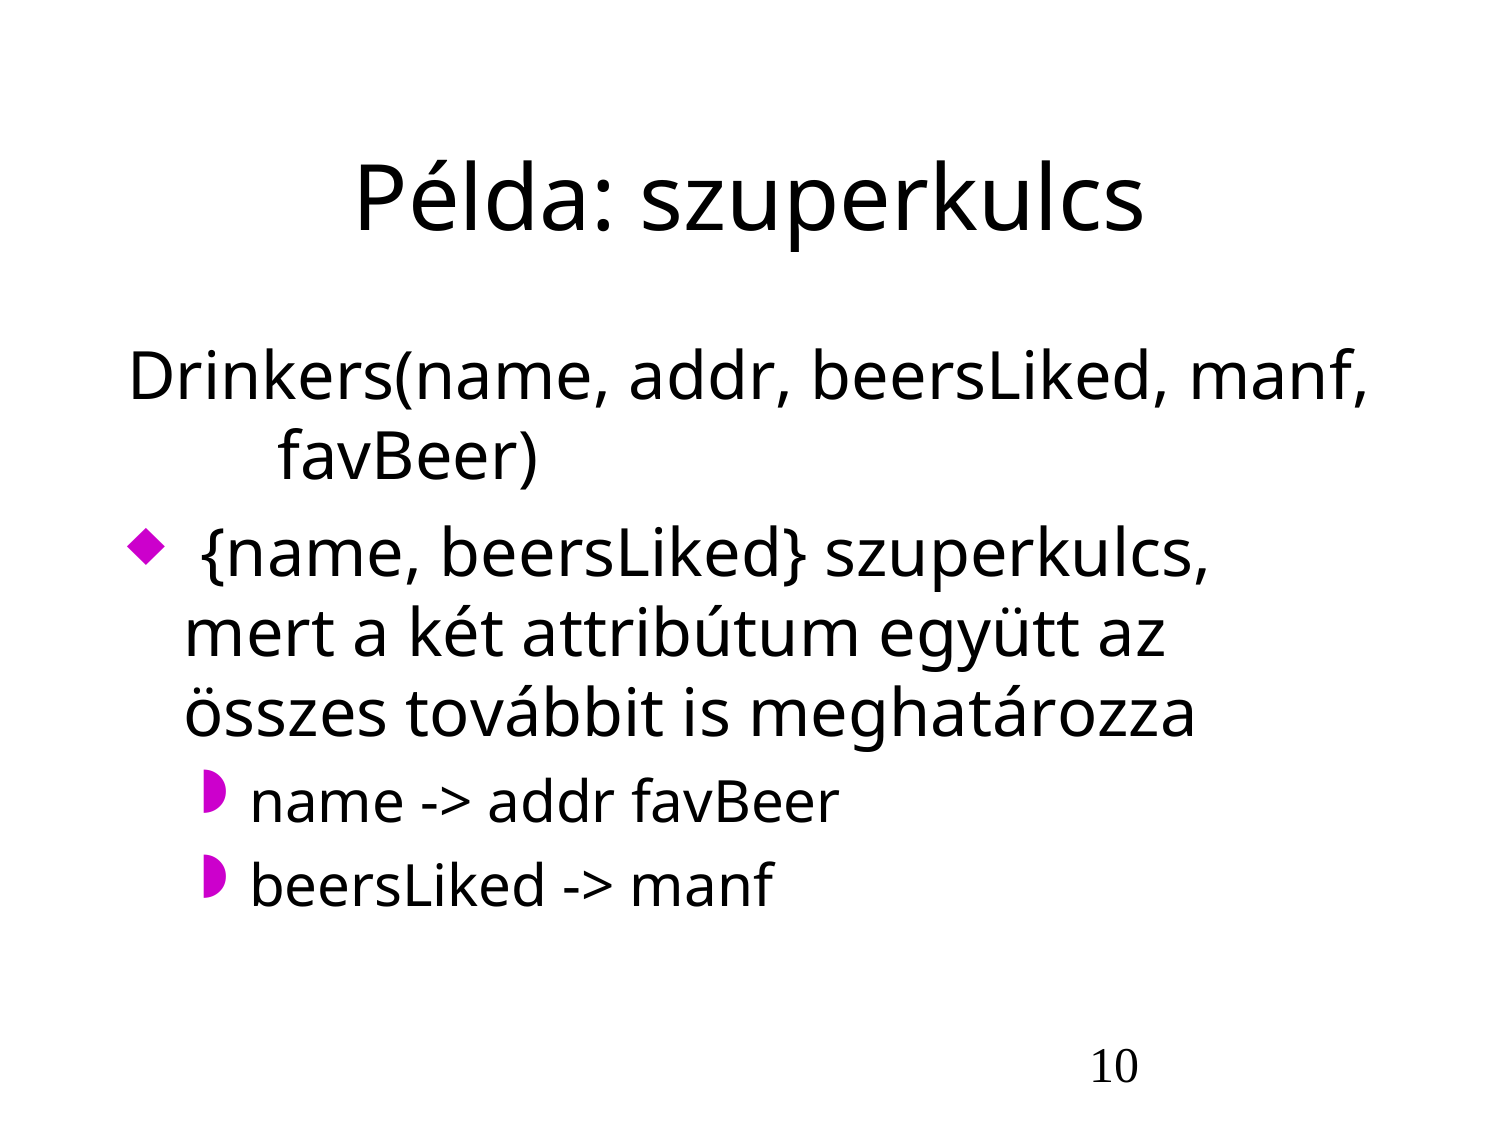

# Példa: szuperkulcs
Drinkers(name, addr, beersLiked, manf,	favBeer)
 {name, beersLiked} szuperkulcs, mert a két attribútum együtt az összes továbbit is meghatározza
name -> addr favBeer
beersLiked -> manf
10